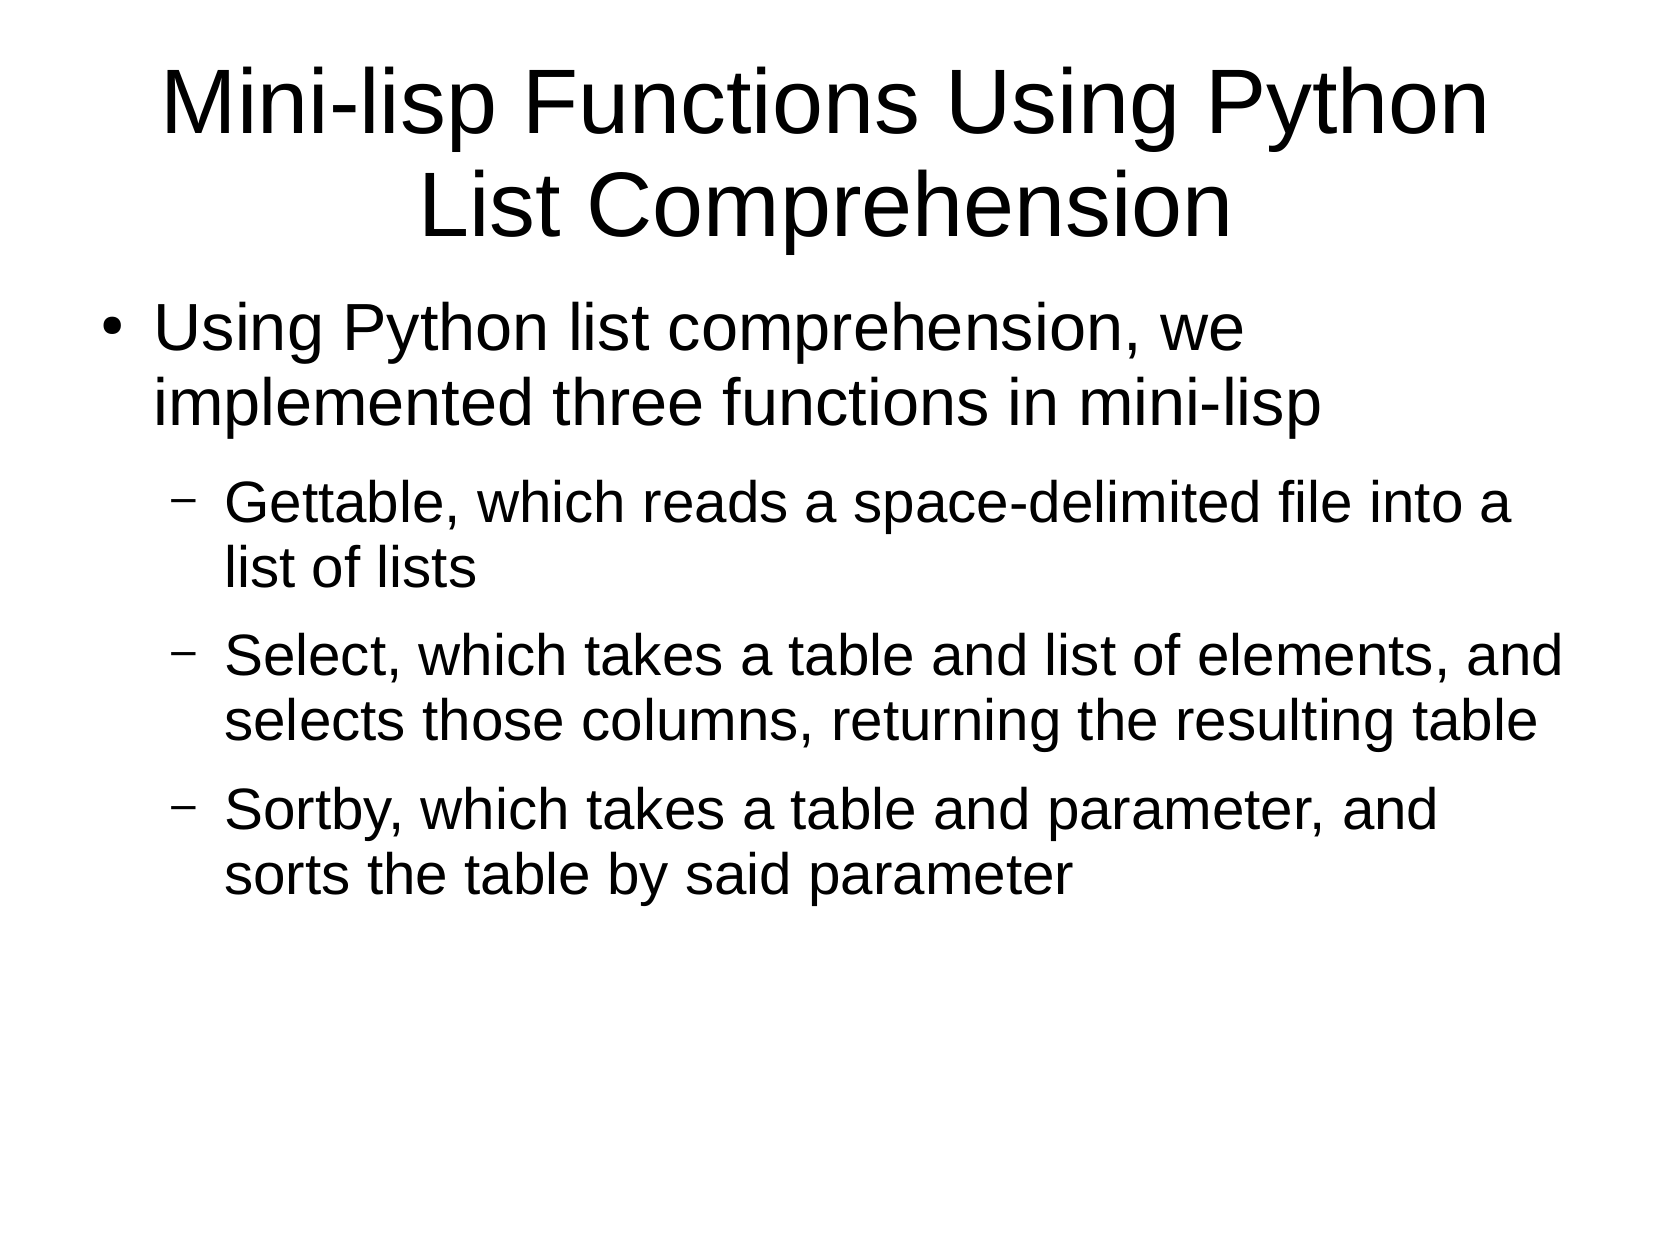

# Mini-lisp Functions Using Python List Comprehension
Using Python list comprehension, we implemented three functions in mini-lisp
Gettable, which reads a space-delimited file into a list of lists
Select, which takes a table and list of elements, and selects those columns, returning the resulting table
Sortby, which takes a table and parameter, and sorts the table by said parameter